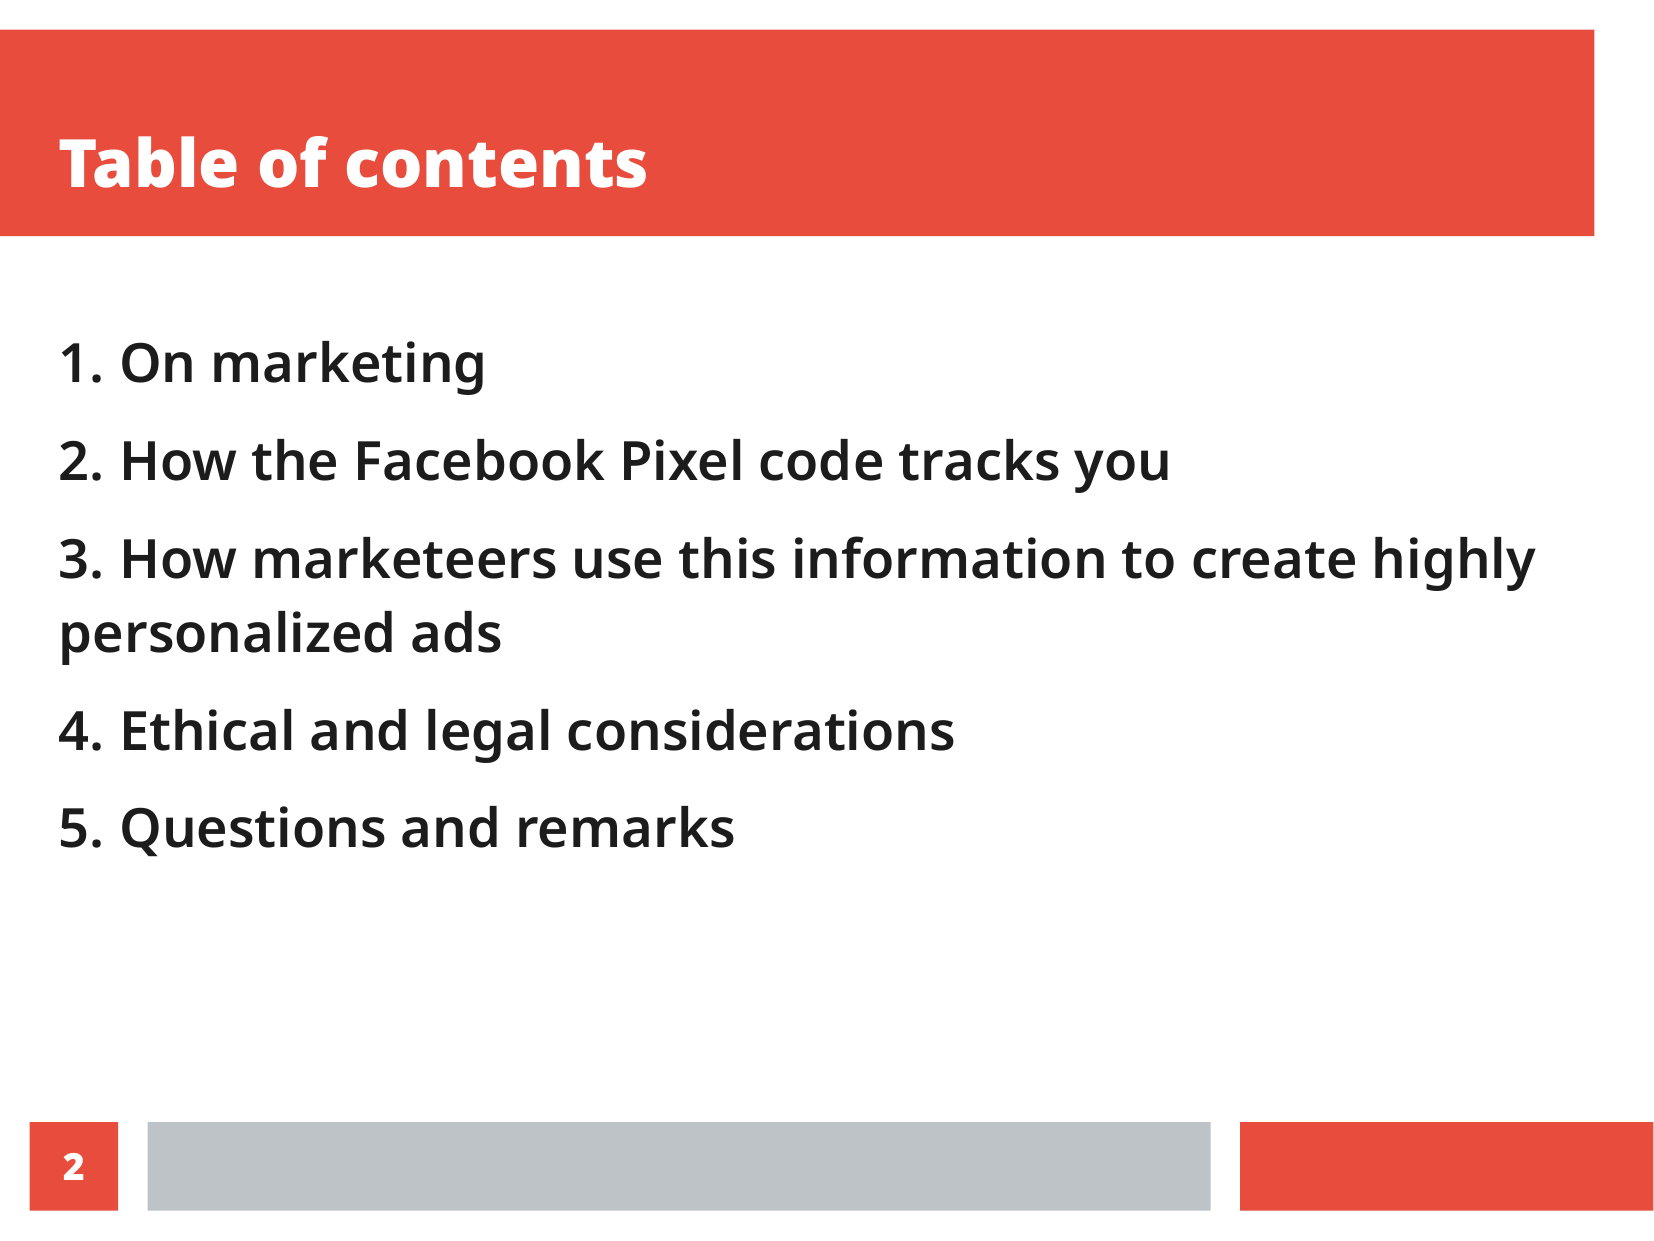

# Table of contents
1. On marketing
2. How the Facebook Pixel code tracks you
3. How marketeers use this information to create highly personalized ads
4. Ethical and legal considerations
5. Questions and remarks
2